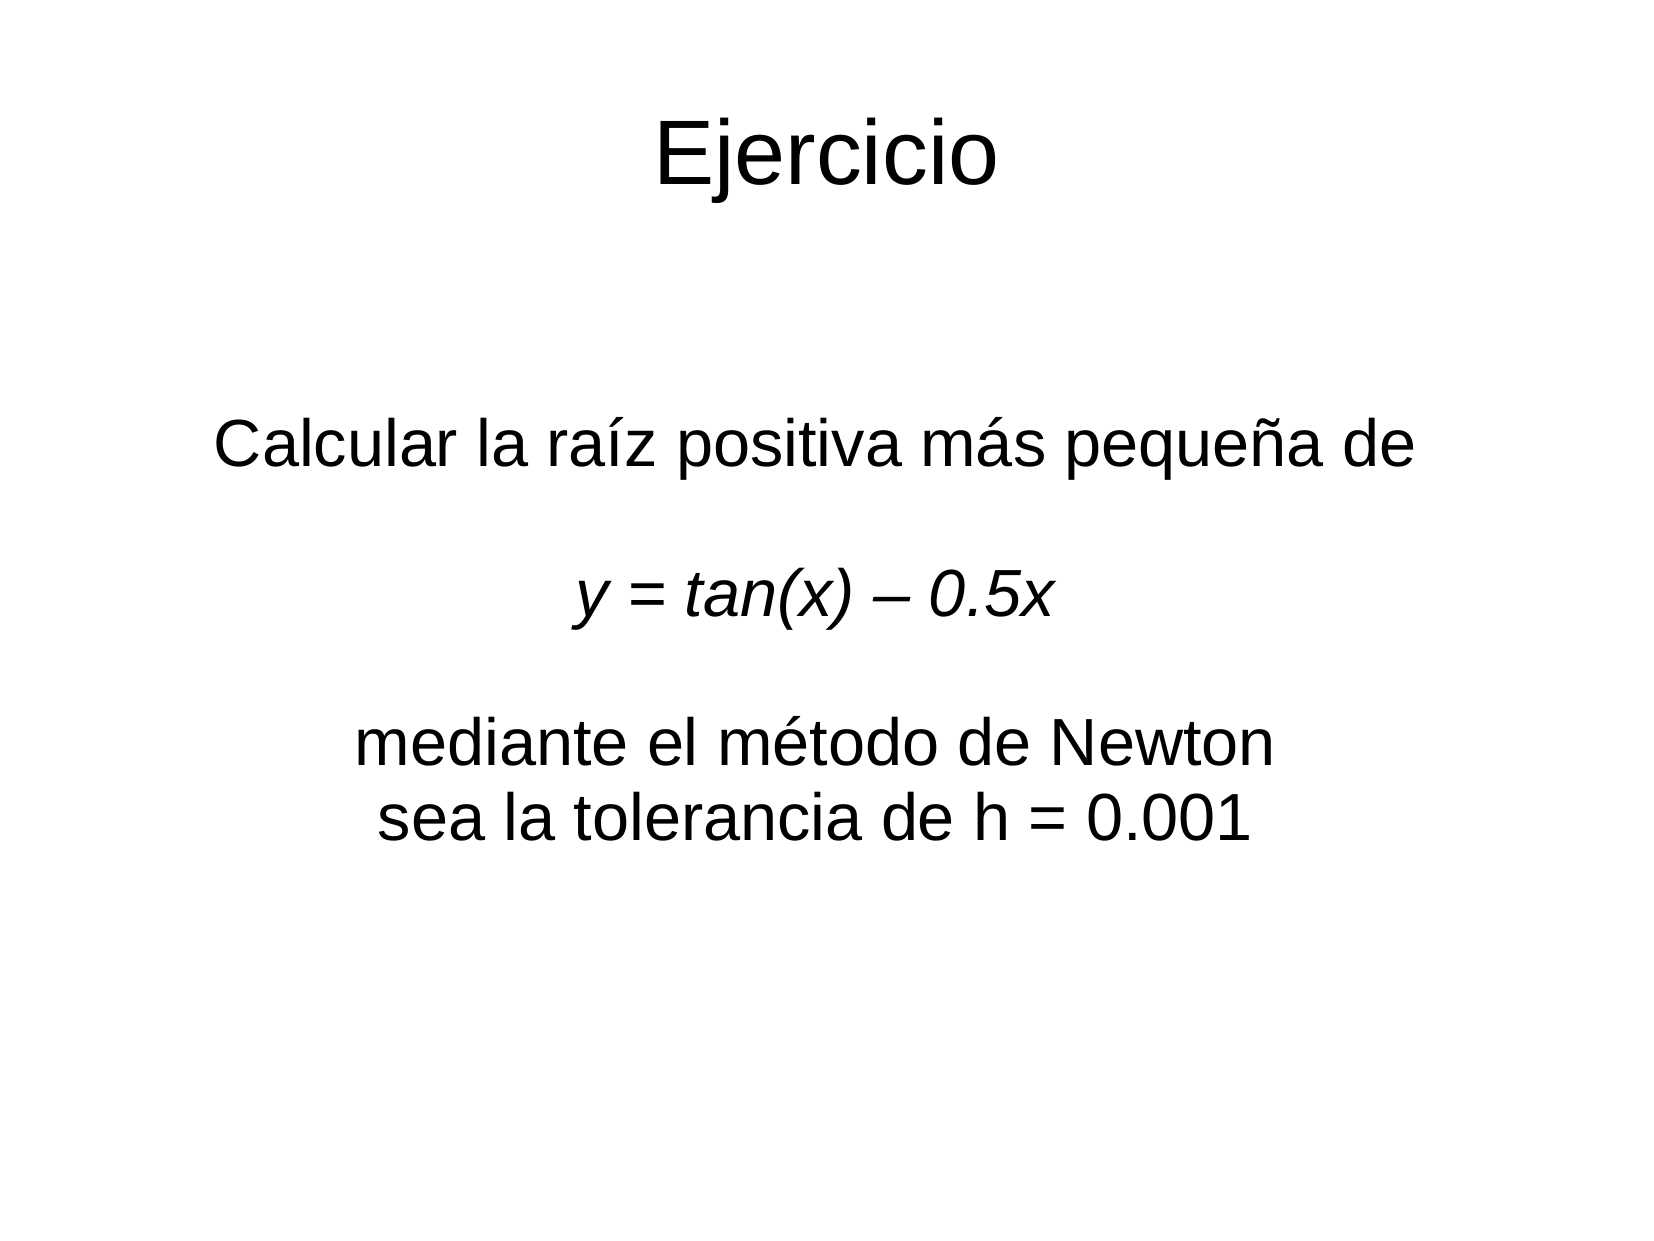

# Ejercicio
Calcular la raíz positiva más pequeña de
y = tan(x) – 0.5x
mediante el método de Newton
sea la tolerancia de h = 0.001